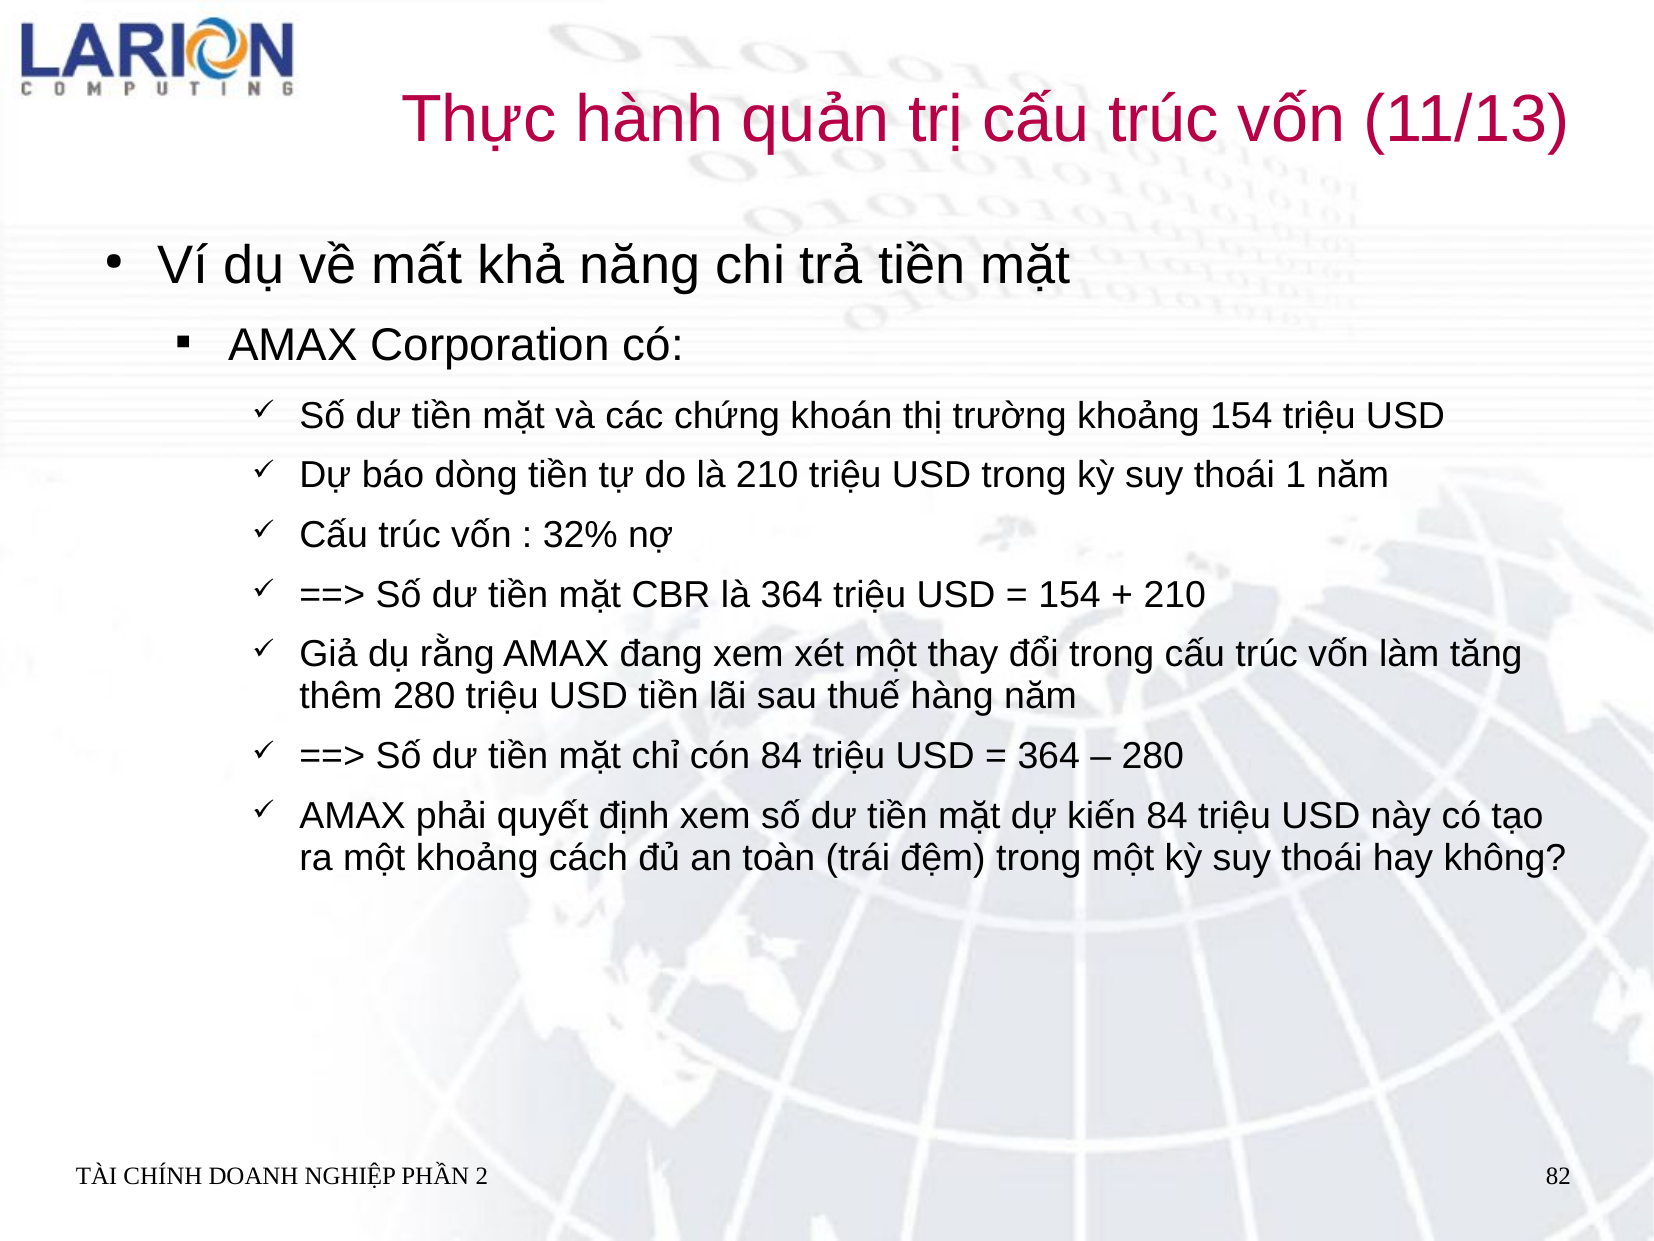

# Thực hành quản trị cấu trúc vốn (11/13)
Ví dụ về mất khả năng chi trả tiền mặt
AMAX Corporation có:
Số dư tiền mặt và các chứng khoán thị trường khoảng 154 triệu USD
Dự báo dòng tiền tự do là 210 triệu USD trong kỳ suy thoái 1 năm
Cấu trúc vốn : 32% nợ
==> Số dư tiền mặt CBR là 364 triệu USD = 154 + 210
Giả dụ rằng AMAX đang xem xét một thay đổi trong cấu trúc vốn làm tăng thêm 280 triệu USD tiền lãi sau thuế hàng năm
==> Số dư tiền mặt chỉ cón 84 triệu USD = 364 – 280
AMAX phải quyết định xem số dư tiền mặt dự kiến 84 triệu USD này có tạo ra một khoảng cách đủ an toàn (trái đệm) trong một kỳ suy thoái hay không?
TÀI CHÍNH DOANH NGHIỆP PHẦN 2
82